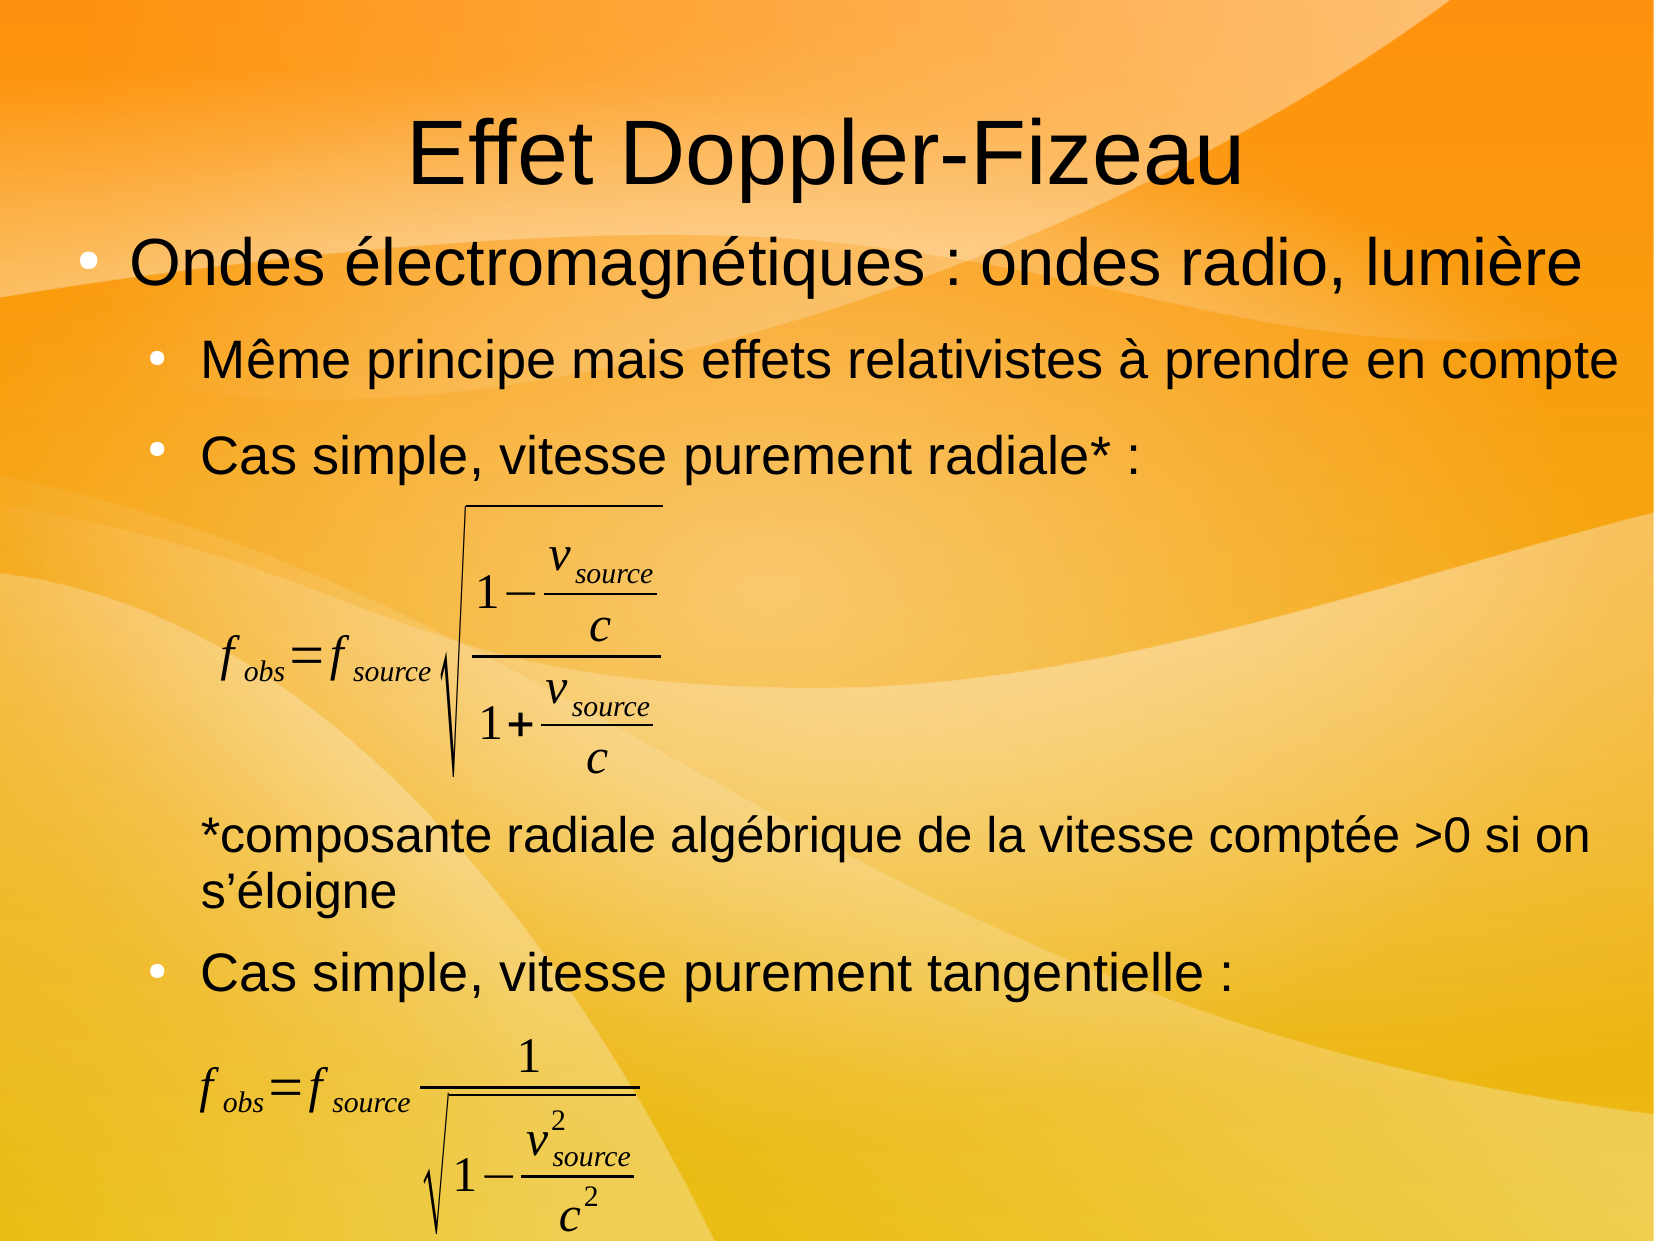

# Effet Doppler-Fizeau
Ondes électromagnétiques : ondes radio, lumière
Même principe mais effets relativistes à prendre en compte
Cas simple, vitesse purement radiale* :
*composante radiale algébrique de la vitesse comptée >0 si on s’éloigne
Cas simple, vitesse purement tangentielle :